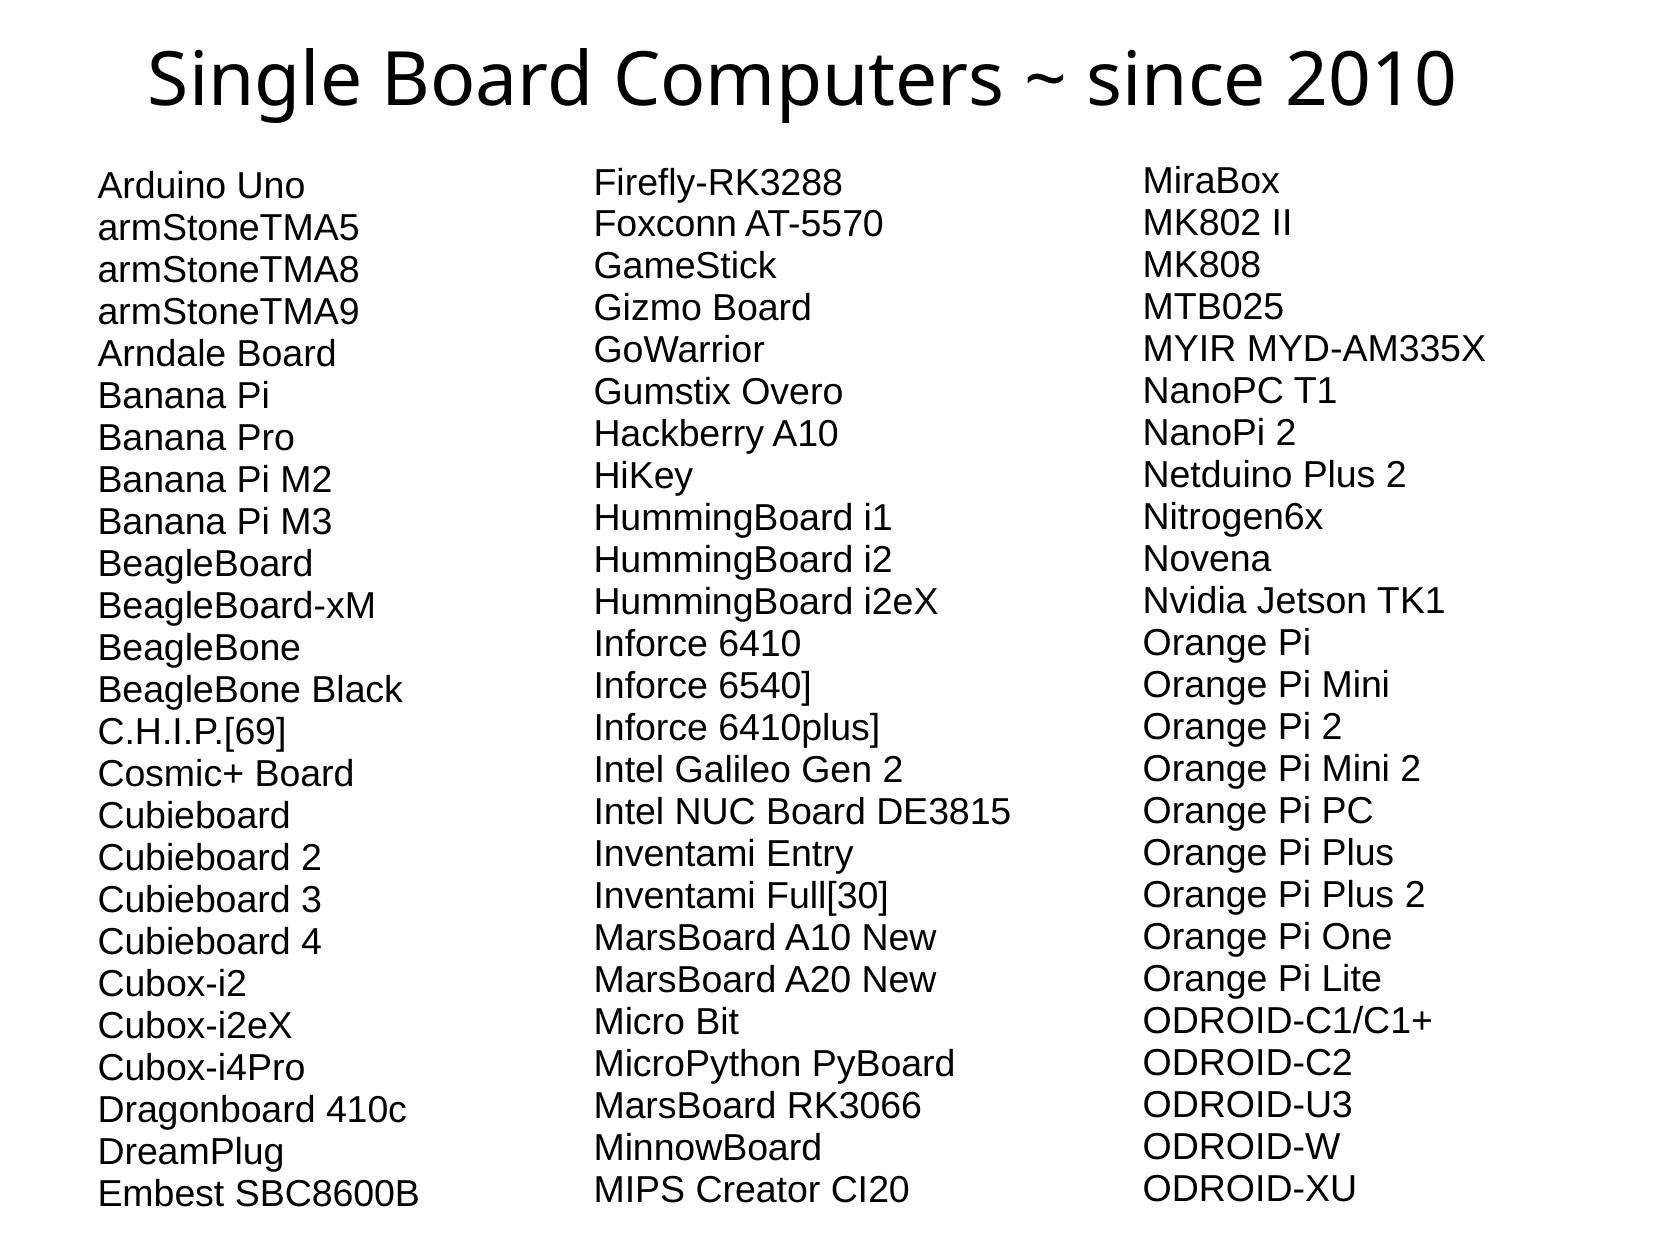

# Single Board Computers ~ since 2010
MiraBox
MK802 II
MK808
MTB025
MYIR MYD-AM335X
NanoPC T1
NanoPi 2
Netduino Plus 2
Nitrogen6x
Novena
Nvidia Jetson TK1
Orange Pi
Orange Pi Mini
Orange Pi 2
Orange Pi Mini 2
Orange Pi PC
Orange Pi Plus
Orange Pi Plus 2
Orange Pi One
Orange Pi Lite
ODROID-C1/C1+
ODROID-C2
ODROID-U3
ODROID-W
ODROID-XU
Firefly-RK3288
Foxconn AT-5570
GameStick
Gizmo Board
GoWarrior
Gumstix Overo
Hackberry A10
HiKey
HummingBoard i1
HummingBoard i2
HummingBoard i2eX
Inforce 6410
Inforce 6540]
Inforce 6410plus]
Intel Galileo Gen 2
Intel NUC Board DE3815
Inventami Entry
Inventami Full[30]
MarsBoard A10 New
MarsBoard A20 New
Micro Bit
MicroPython PyBoard
MarsBoard RK3066
MinnowBoard
MIPS Creator CI20
Arduino Uno
armStoneTMA5
armStoneTMA8
armStoneTMA9
Arndale Board
Banana Pi
Banana Pro
Banana Pi M2
Banana Pi M3
BeagleBoard
BeagleBoard-xM
BeagleBone
BeagleBone Black
C.H.I.P.[69]
Cosmic+ Board
Cubieboard
Cubieboard 2
Cubieboard 3
Cubieboard 4
Cubox-i2
Cubox-i2eX
Cubox-i4Pro
Dragonboard 410c
DreamPlug
Embest SBC8600B